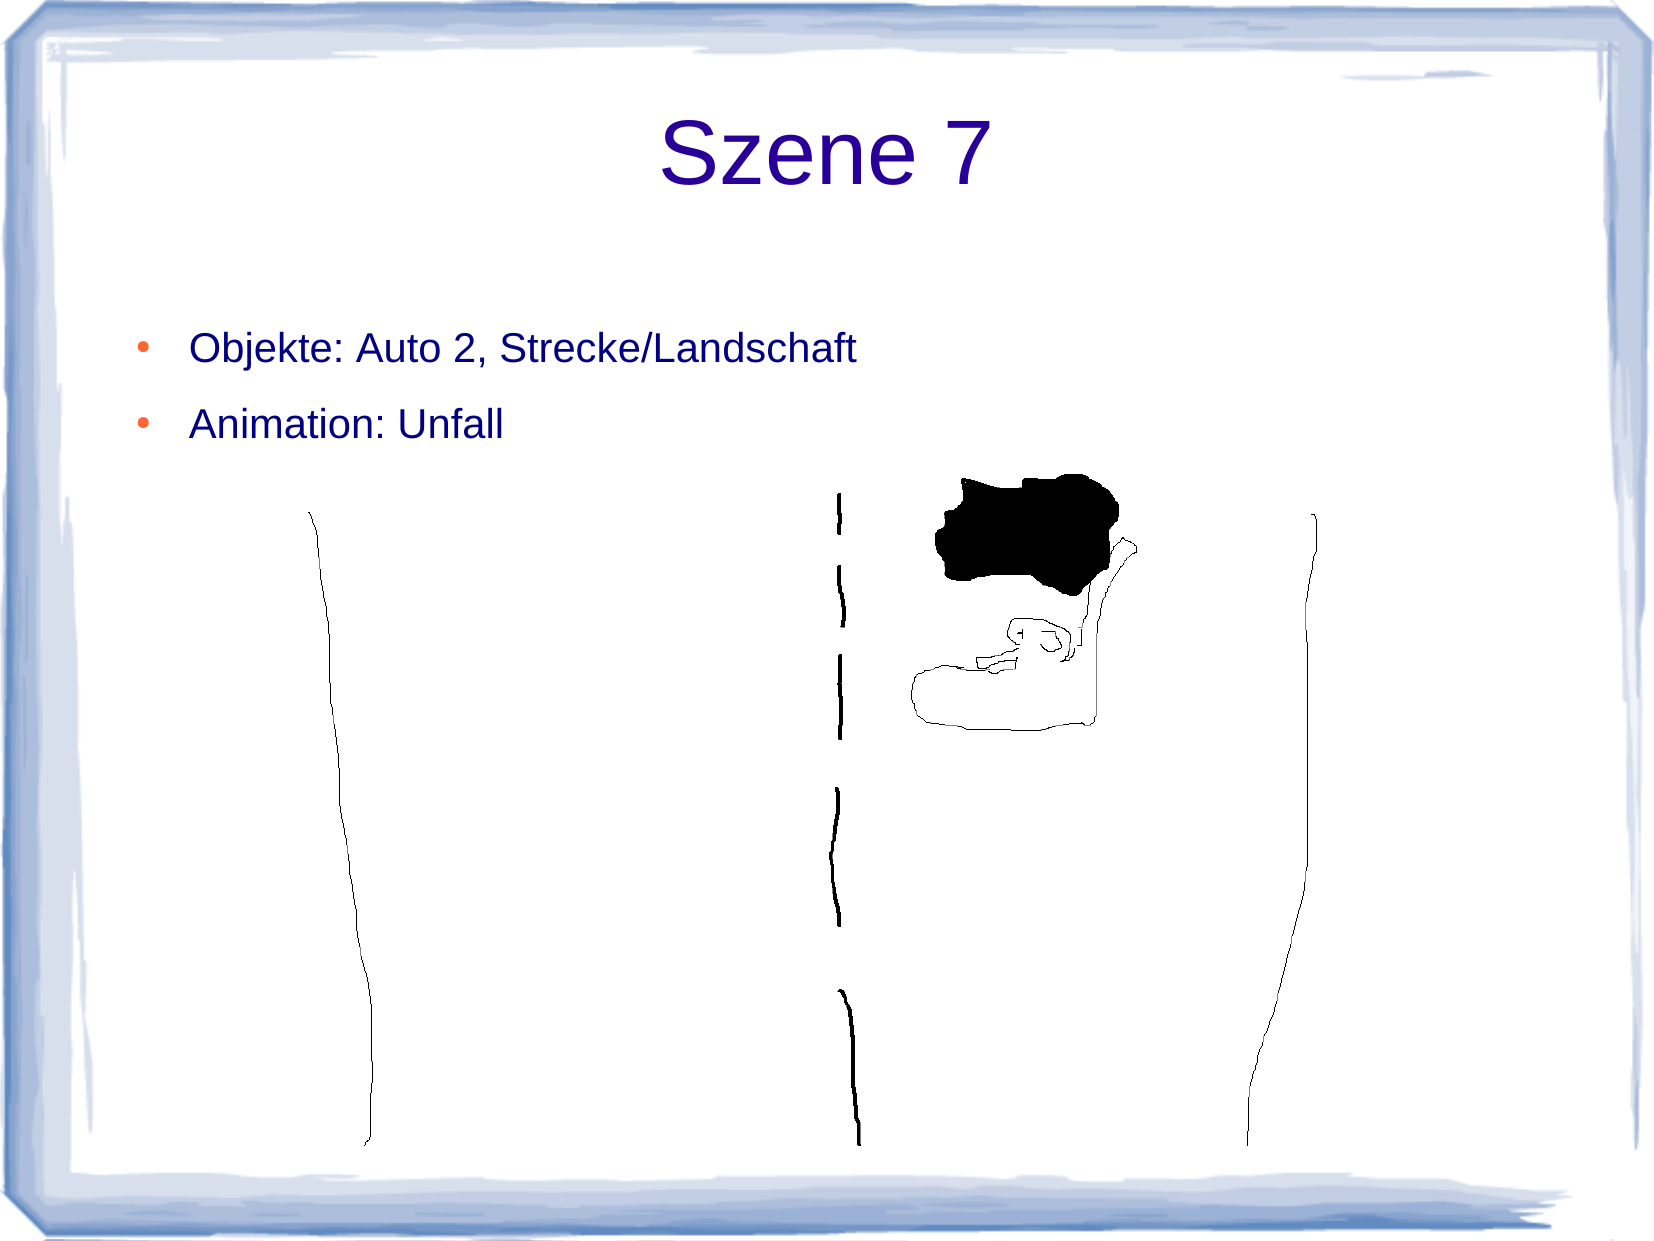

# Szene 7
Objekte: Auto 2, Strecke/Landschaft
Animation: Unfall